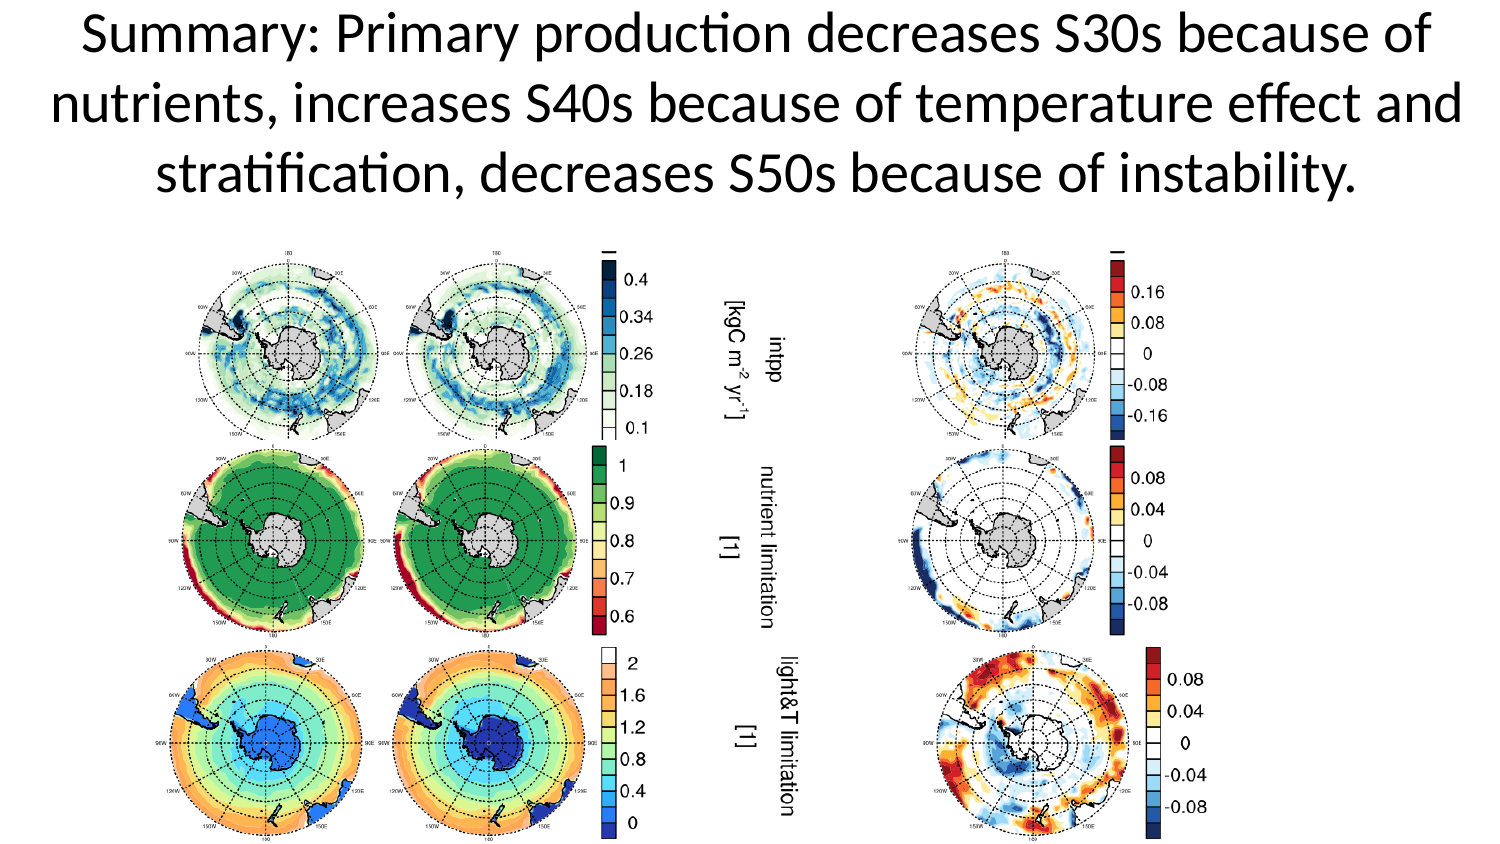

# Summary: Primary production decreases S30s because of nutrients, increases S40s because of temperature effect and stratification, decreases S50s because of instability.